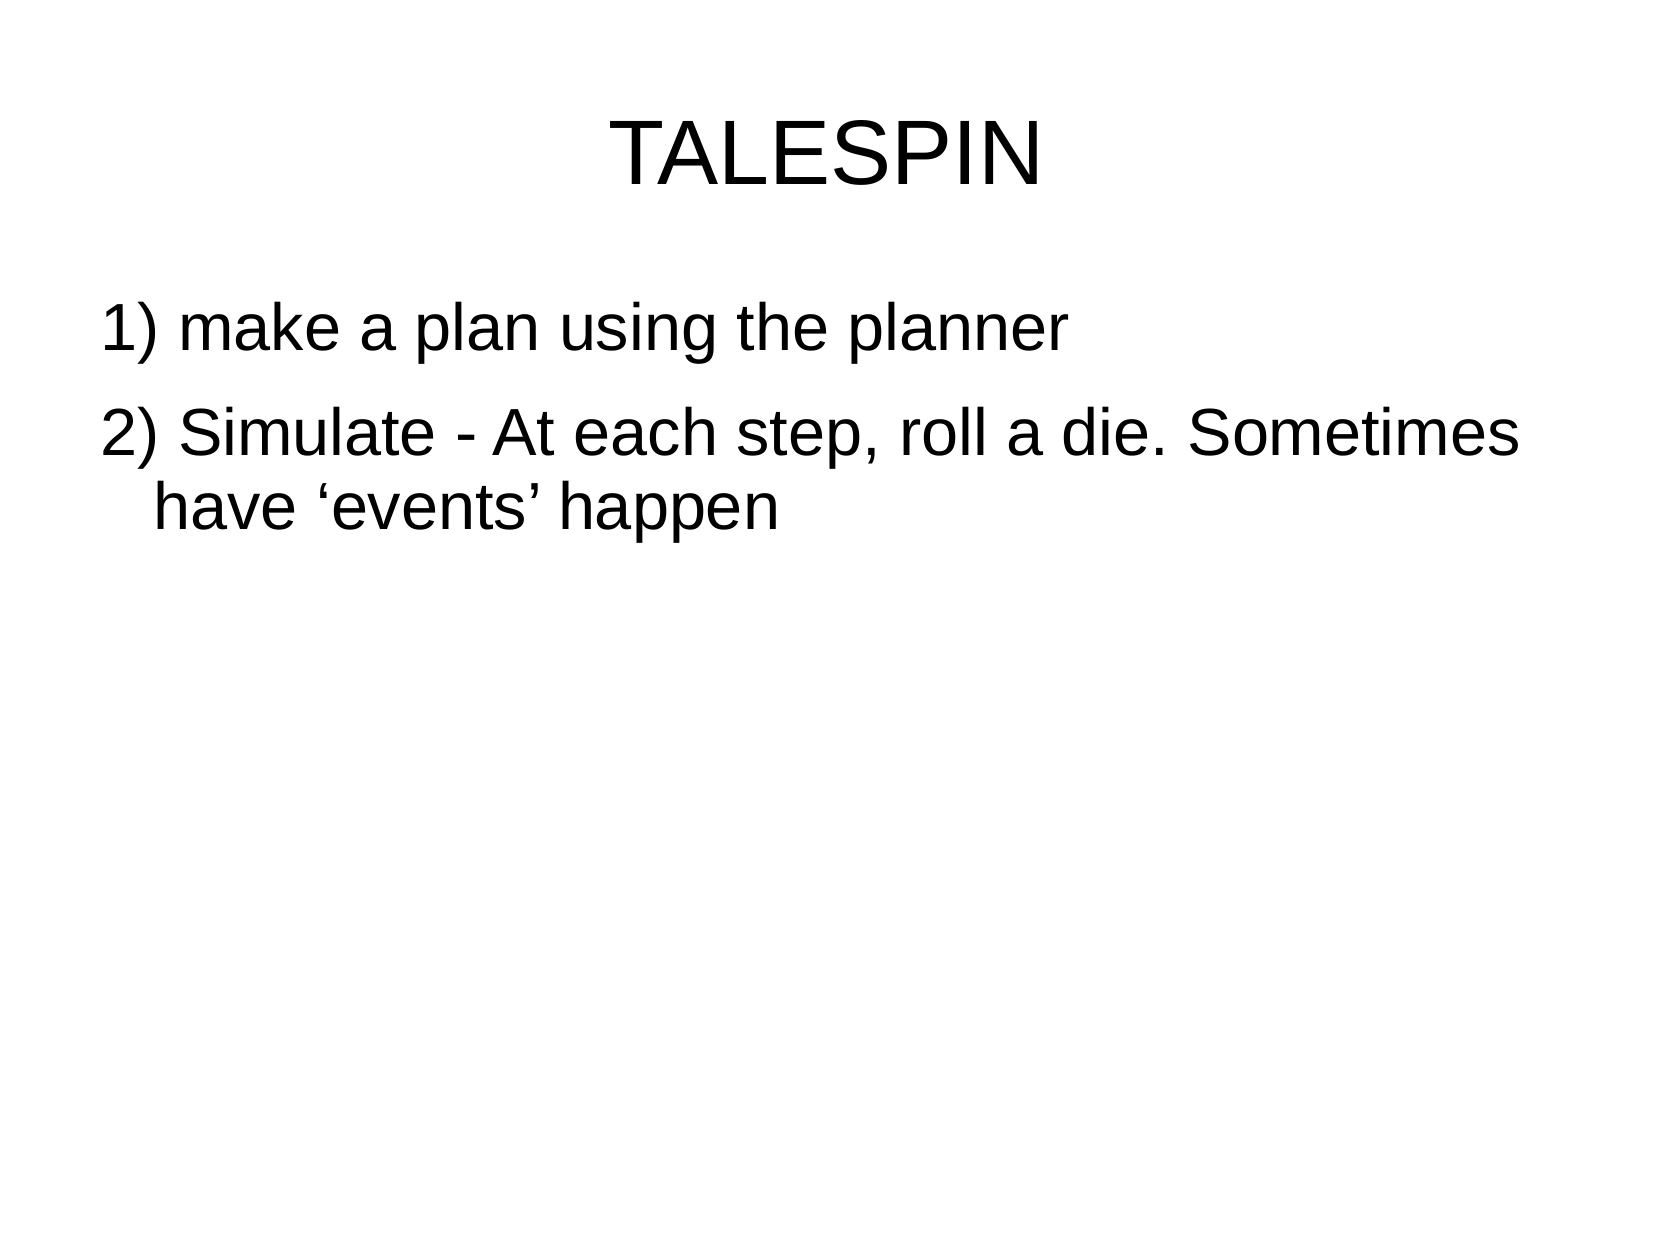

# TALESPIN
 make a plan using the planner
 Simulate - At each step, roll a die. Sometimes have ‘events’ happen